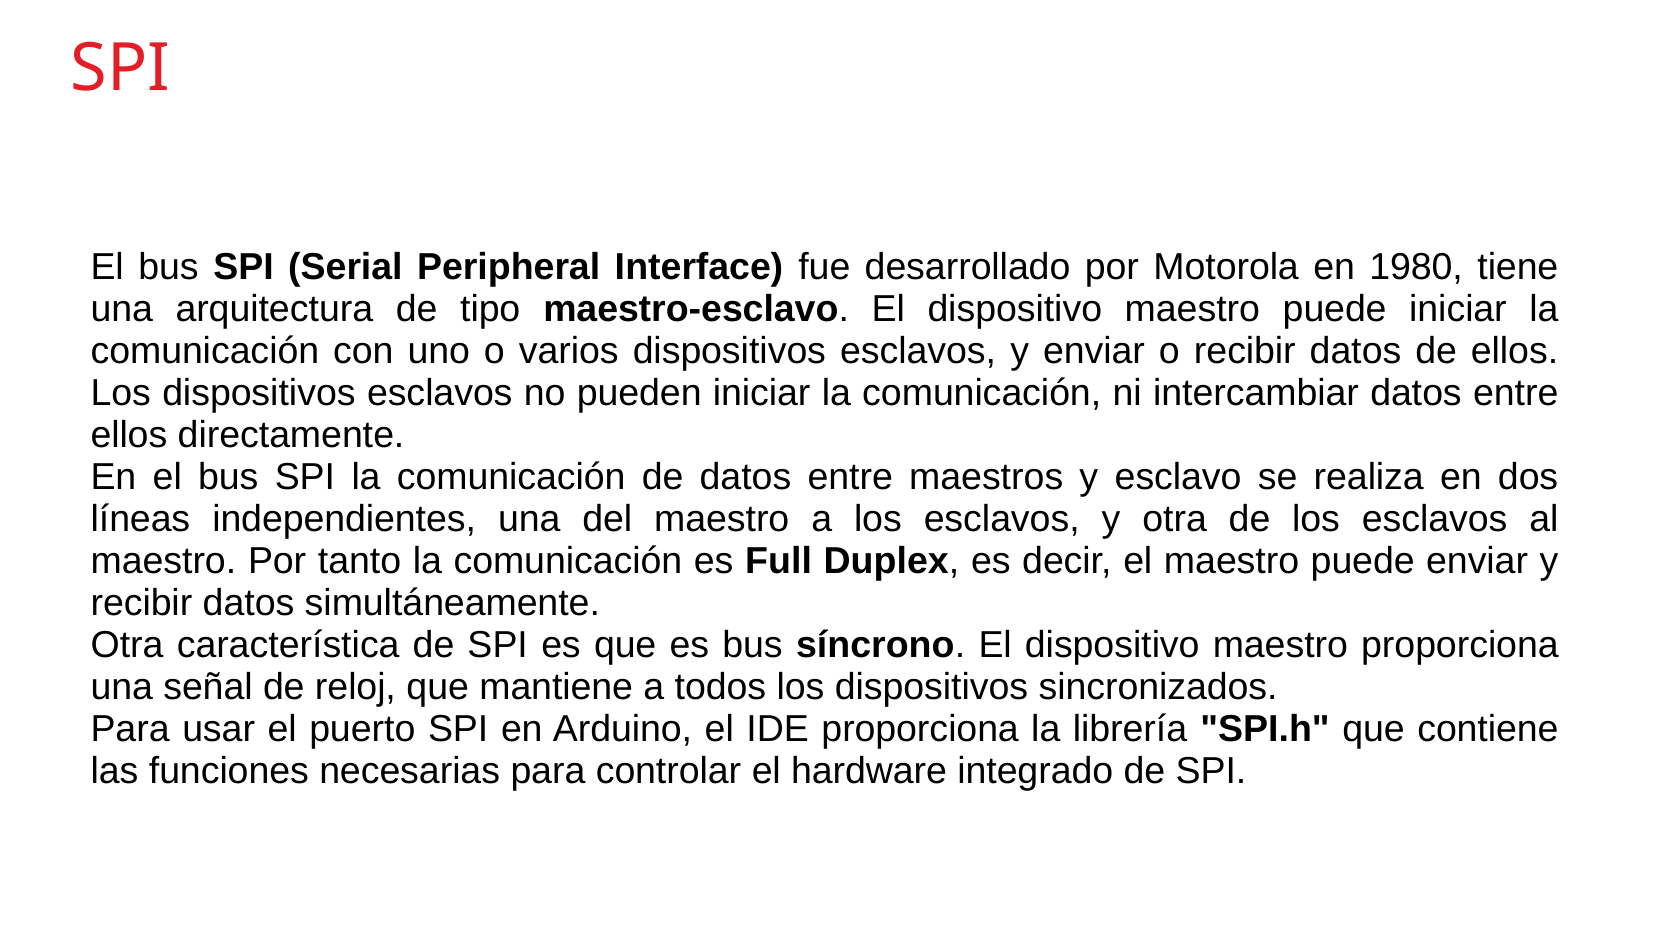

# SPI
El bus SPI (Serial Peripheral Interface) fue desarrollado por Motorola en 1980, tiene una arquitectura de tipo maestro-esclavo. El dispositivo maestro puede iniciar la comunicación con uno o varios dispositivos esclavos, y enviar o recibir datos de ellos. Los dispositivos esclavos no pueden iniciar la comunicación, ni intercambiar datos entre ellos directamente.
En el bus SPI la comunicación de datos entre maestros y esclavo se realiza en dos líneas independientes, una del maestro a los esclavos, y otra de los esclavos al maestro. Por tanto la comunicación es Full Duplex, es decir, el maestro puede enviar y recibir datos simultáneamente.
Otra característica de SPI es que es bus síncrono. El dispositivo maestro proporciona una señal de reloj, que mantiene a todos los dispositivos sincronizados.
Para usar el puerto SPI en Arduino, el IDE proporciona la librería "SPI.h" que contiene las funciones necesarias para controlar el hardware integrado de SPI.